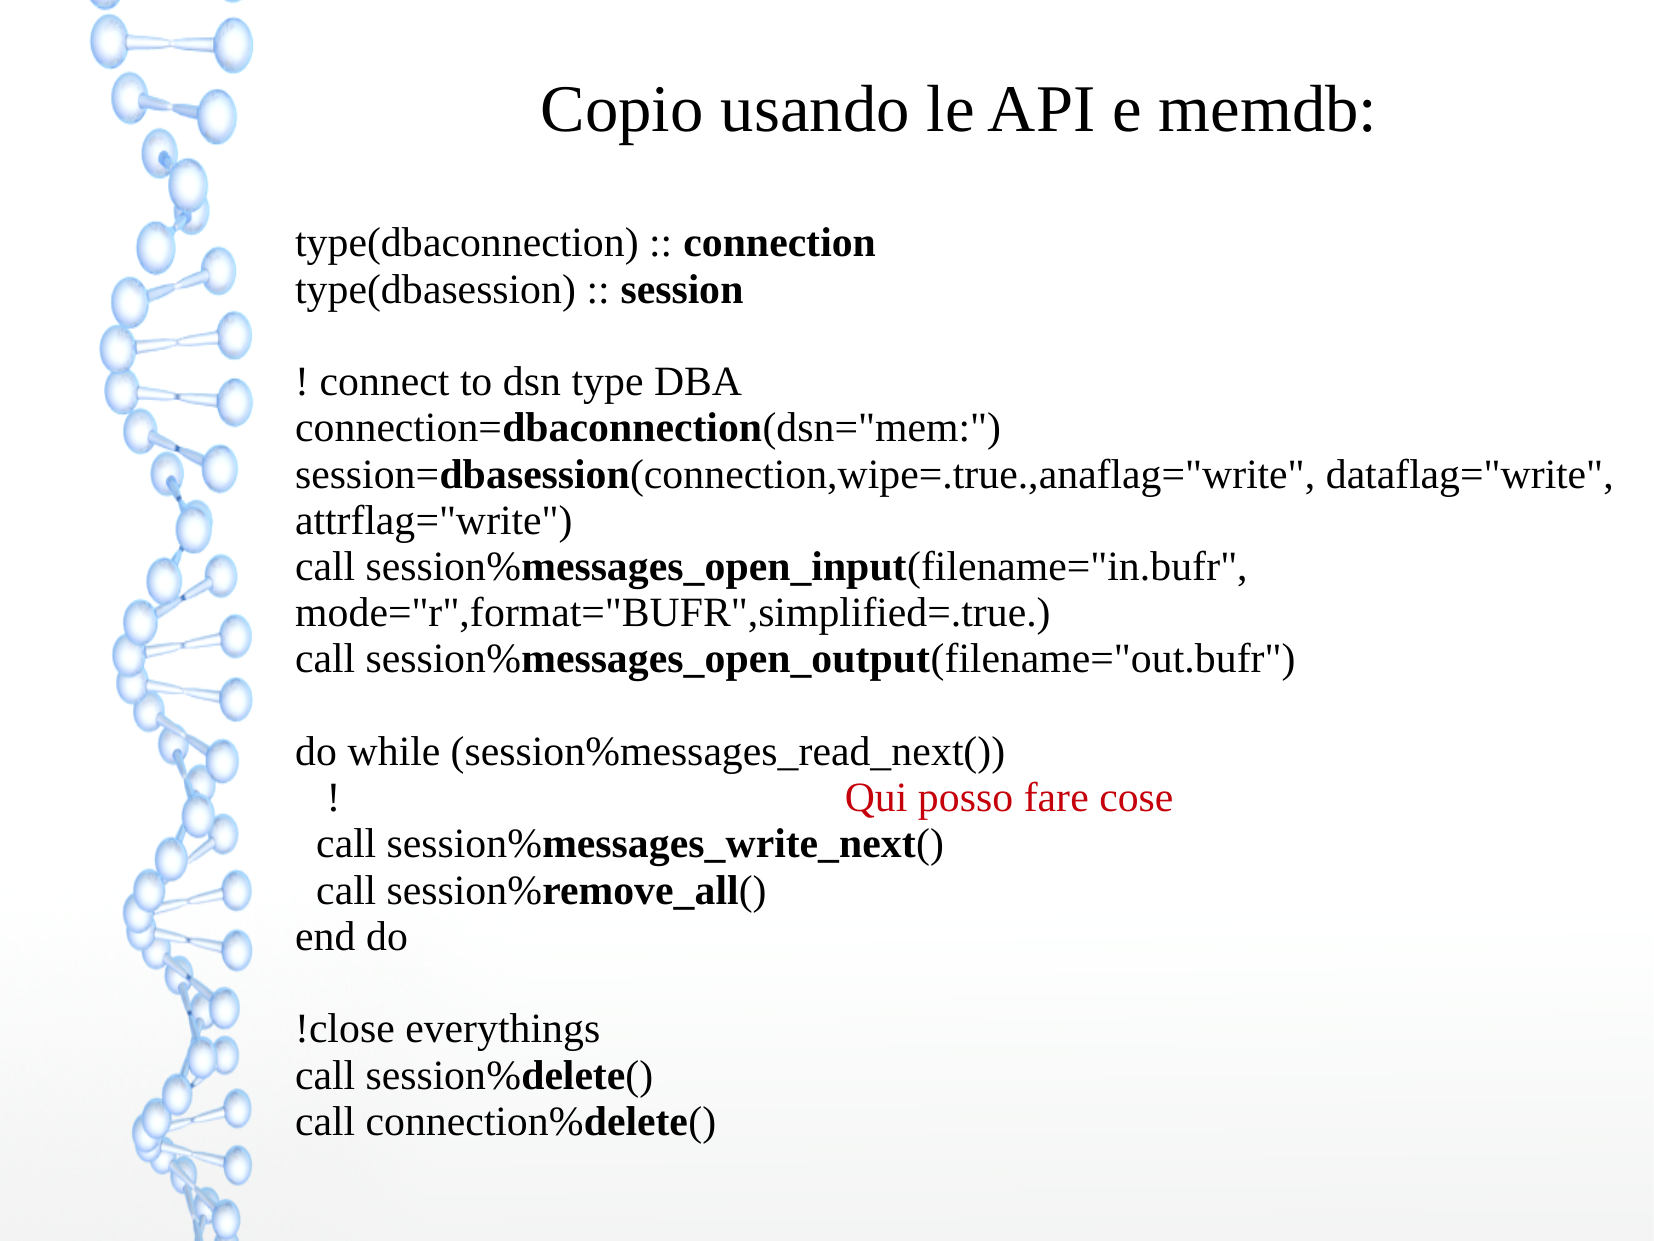

# Copio usando le API e memdb:
type(dbaconnection) :: connection
type(dbasession) :: session
! connect to dsn type DBA
connection=dbaconnection(dsn="mem:")
session=dbasession(connection,wipe=.true.,anaflag="write", dataflag="write", attrflag="write")
call session%messages_open_input(filename="in.bufr",
mode="r",format="BUFR",simplified=.true.)
call session%messages_open_output(filename="out.bufr")
do while (session%messages_read_next())
 ! Qui posso fare cose
 call session%messages_write_next()
 call session%remove_all()
end do
!close everythings
call session%delete()
call connection%delete()